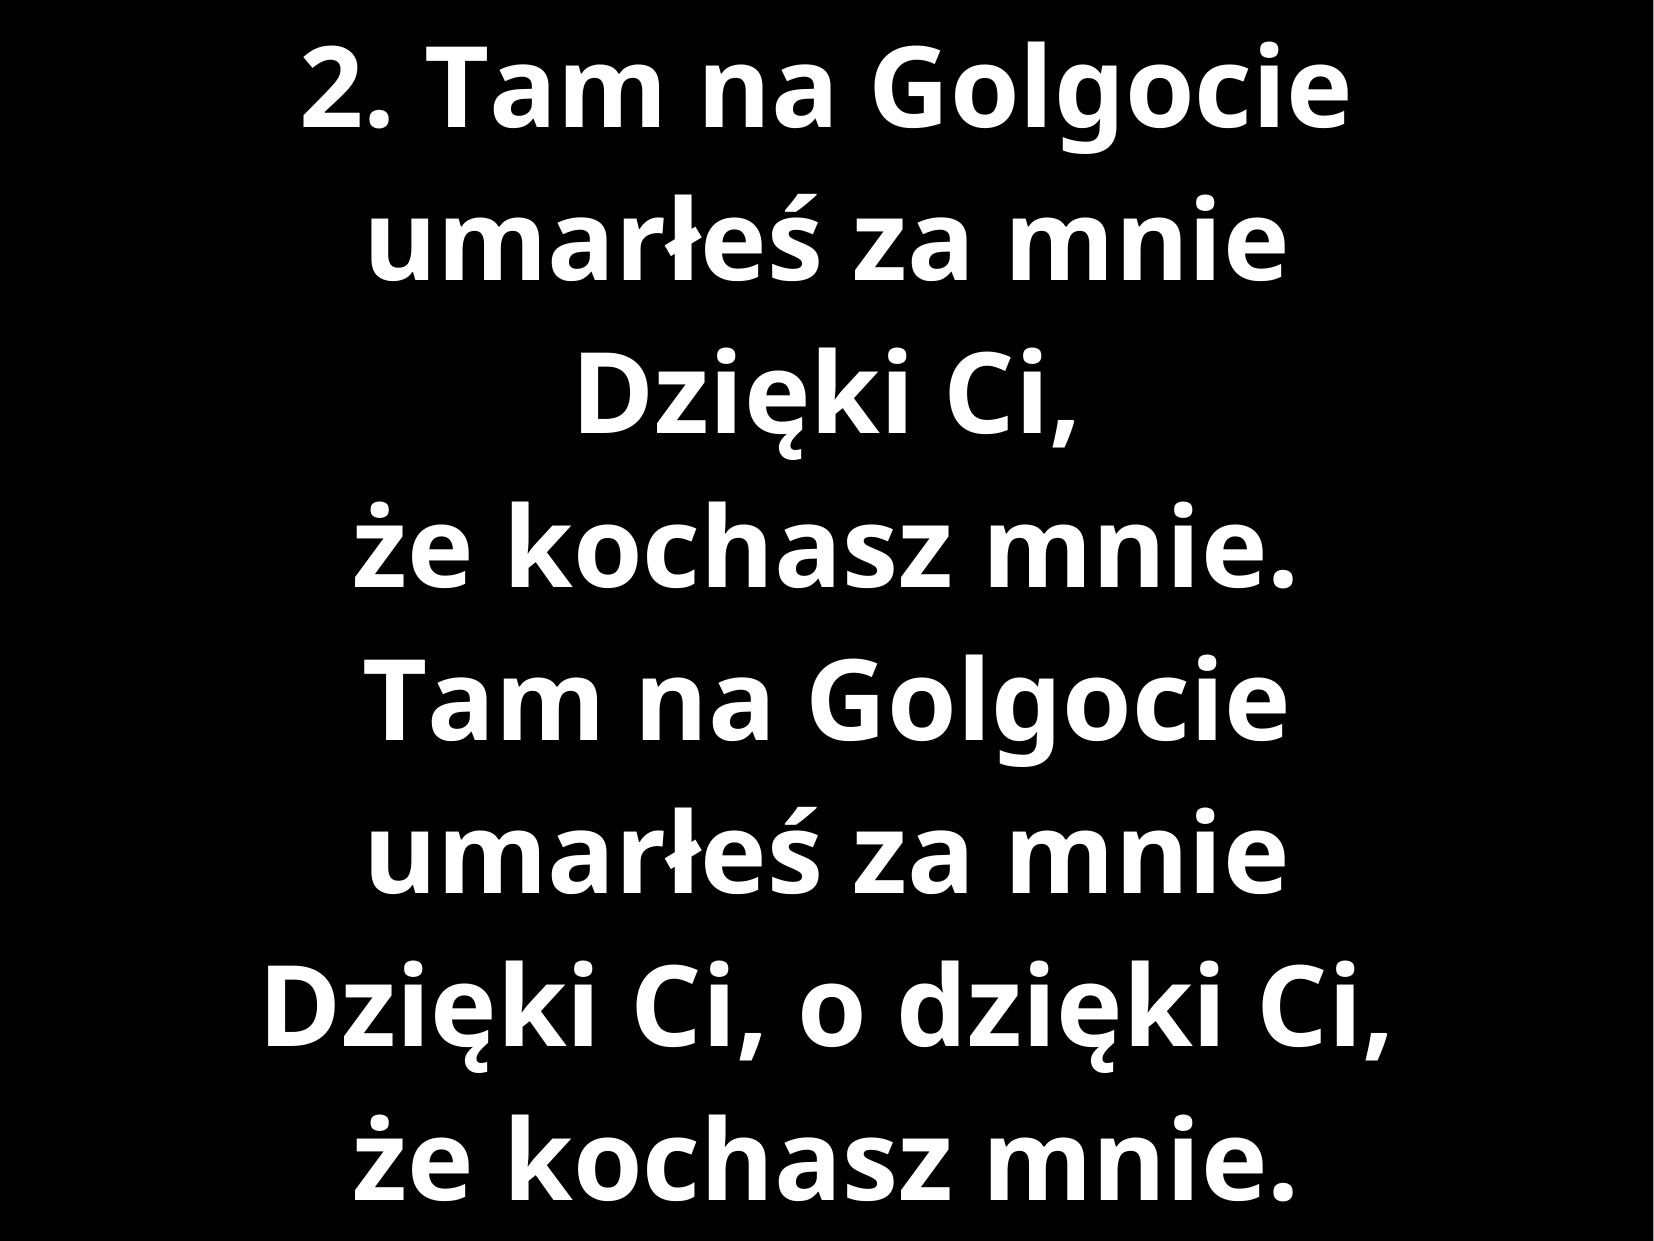

# 2. Tam na Golgocie umarłeś za mnie Dzięki Ci, że kochasz mnie. Tam na Golgocie umarłeś za mnie Dzięki Ci, o dzięki Ci, że kochasz mnie.